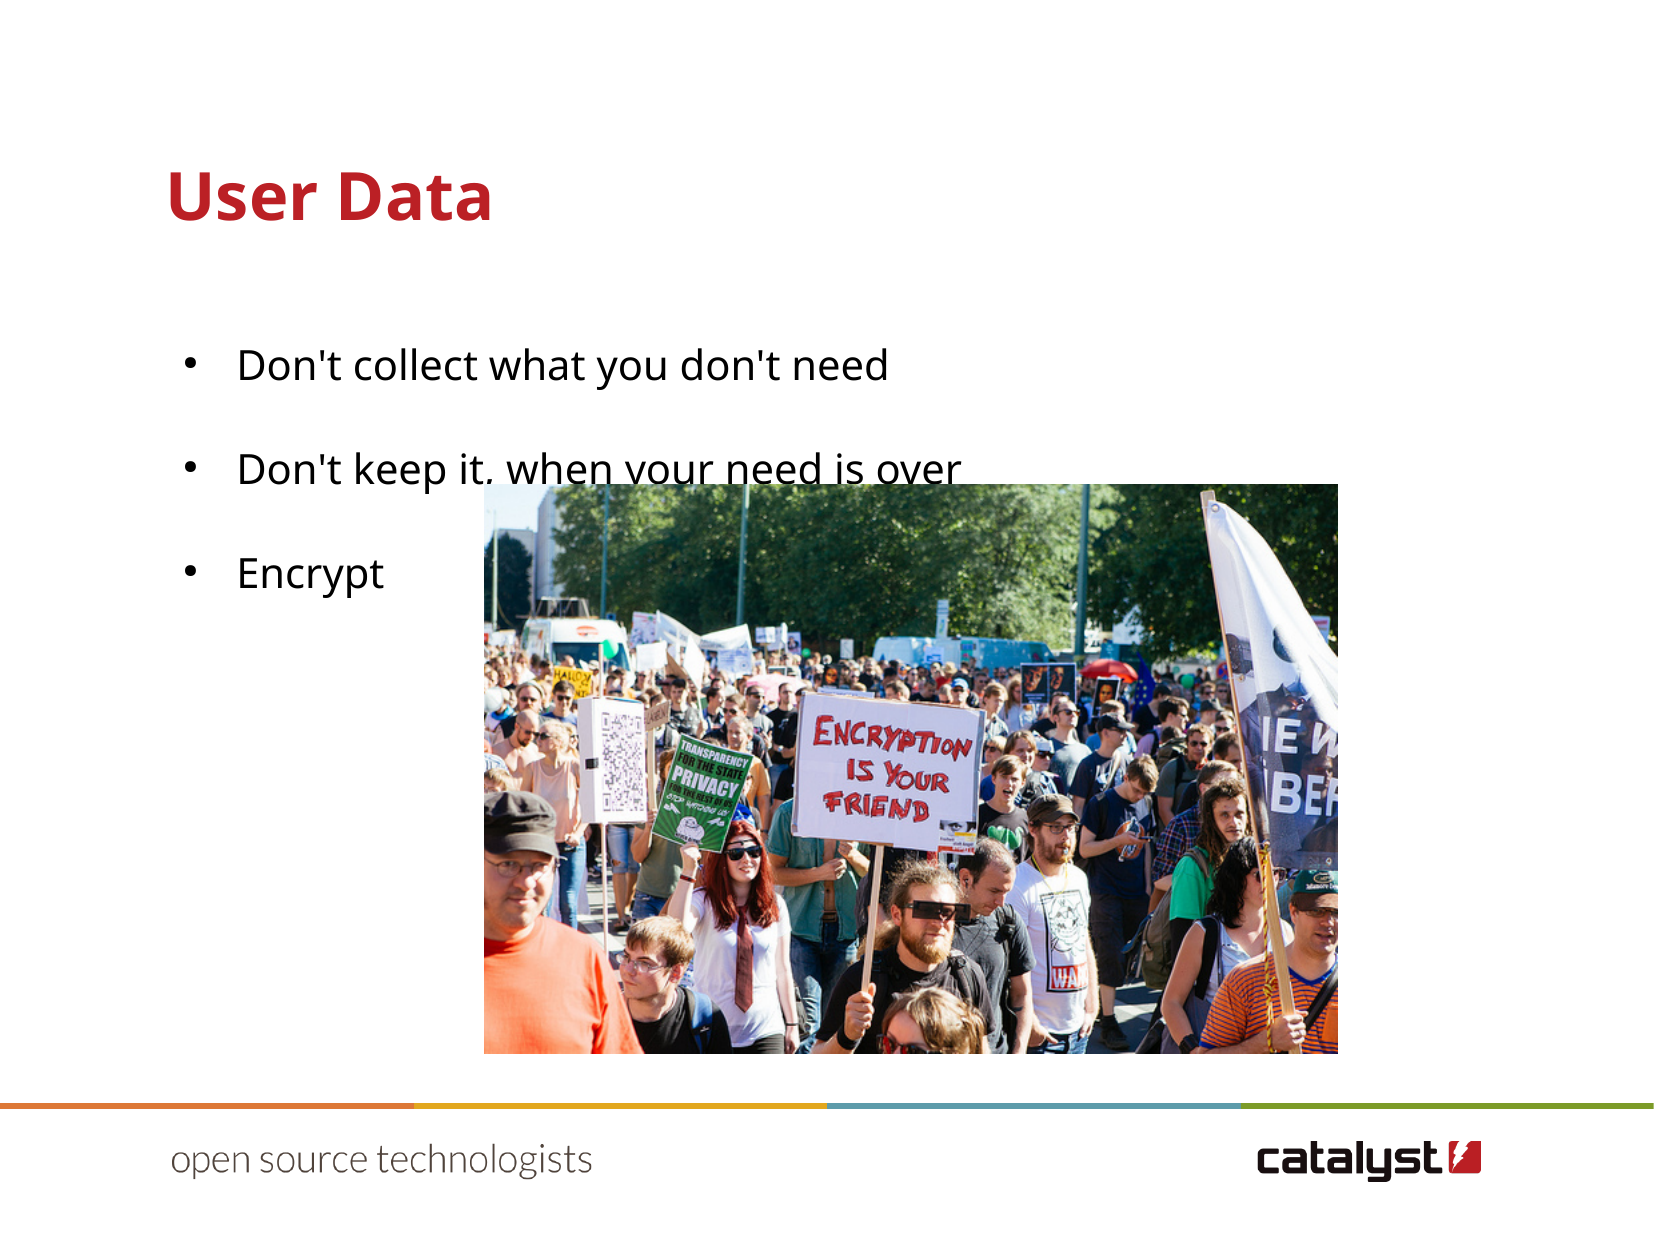

# User Data
Don't collect what you don't need
Don't keep it, when your need is over
Encrypt